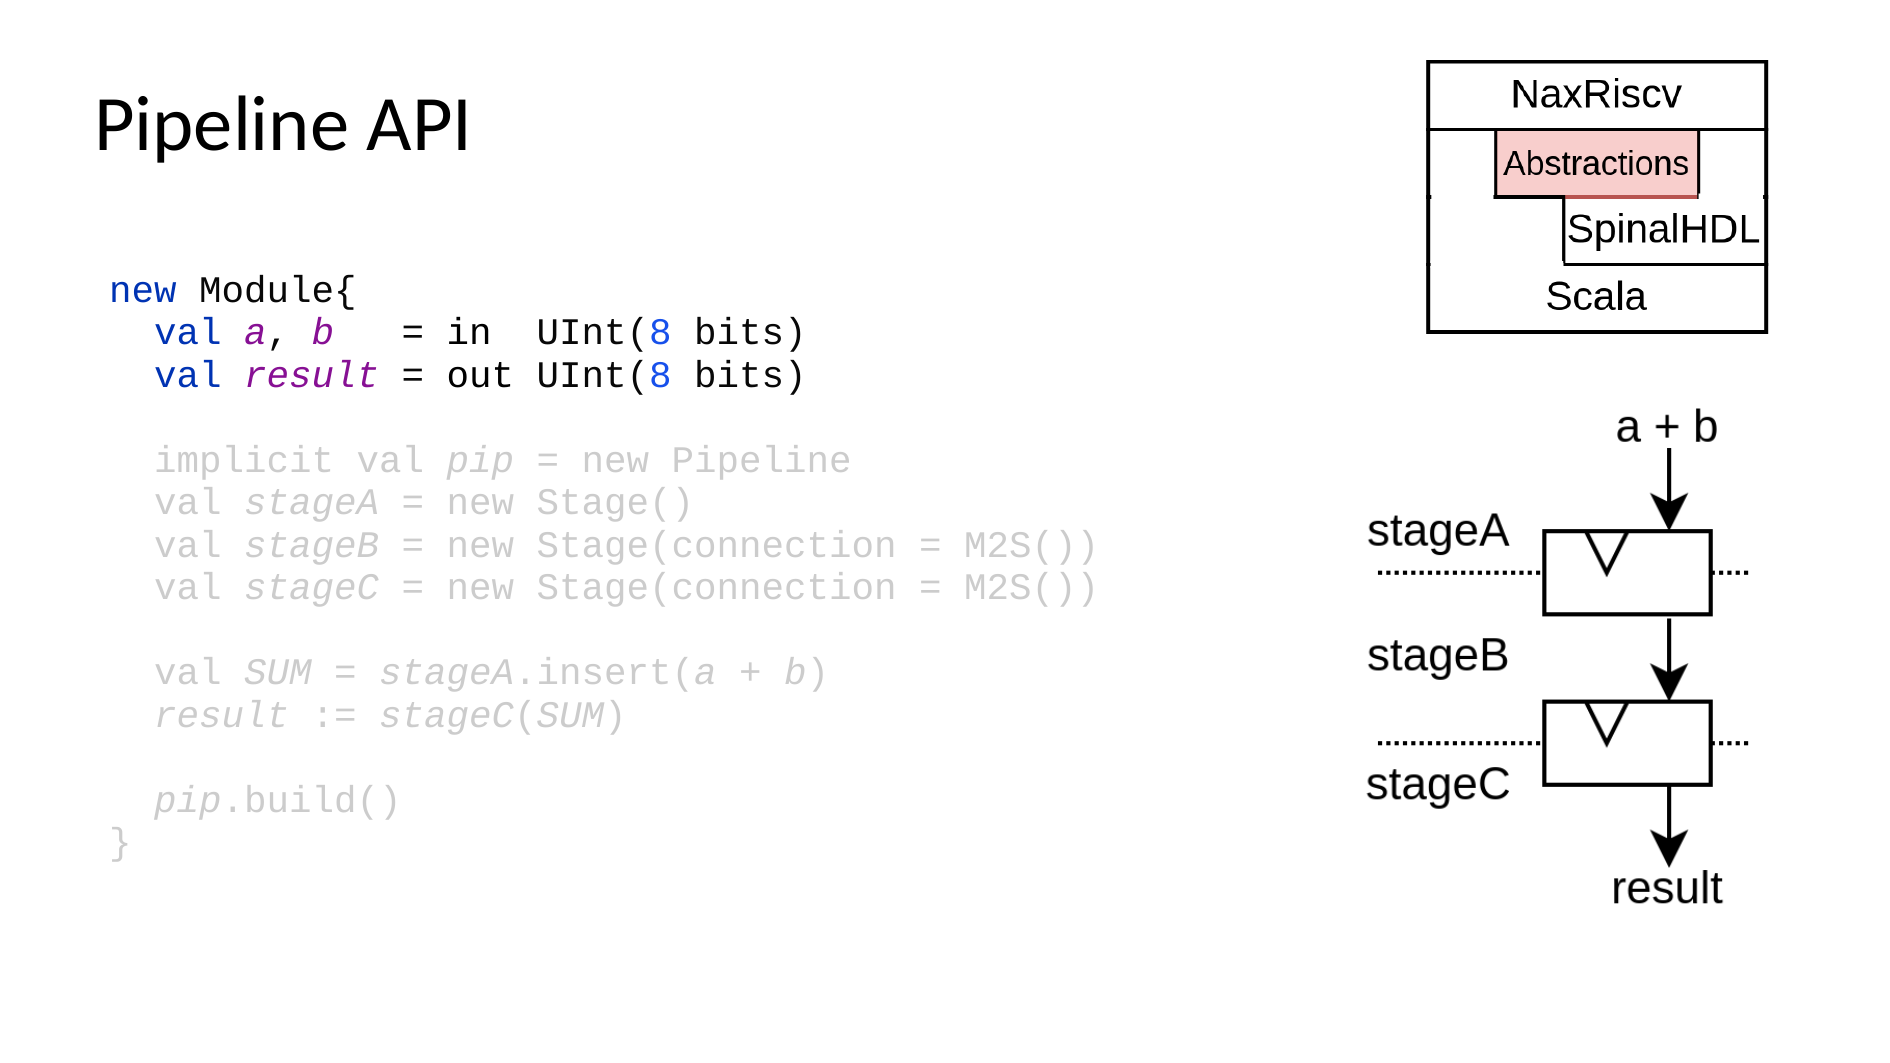

# Pipeline API
new Module{
 val a, b = in UInt(8 bits)
 val result = out UInt(8 bits)
 implicit val pip = new Pipeline
 val stageA = new Stage()
 val stageB = new Stage(connection = M2S())
 val stageC = new Stage(connection = M2S())
 val SUM = stageA.insert(a + b)
 result := stageC(SUM)
 pip.build()
}